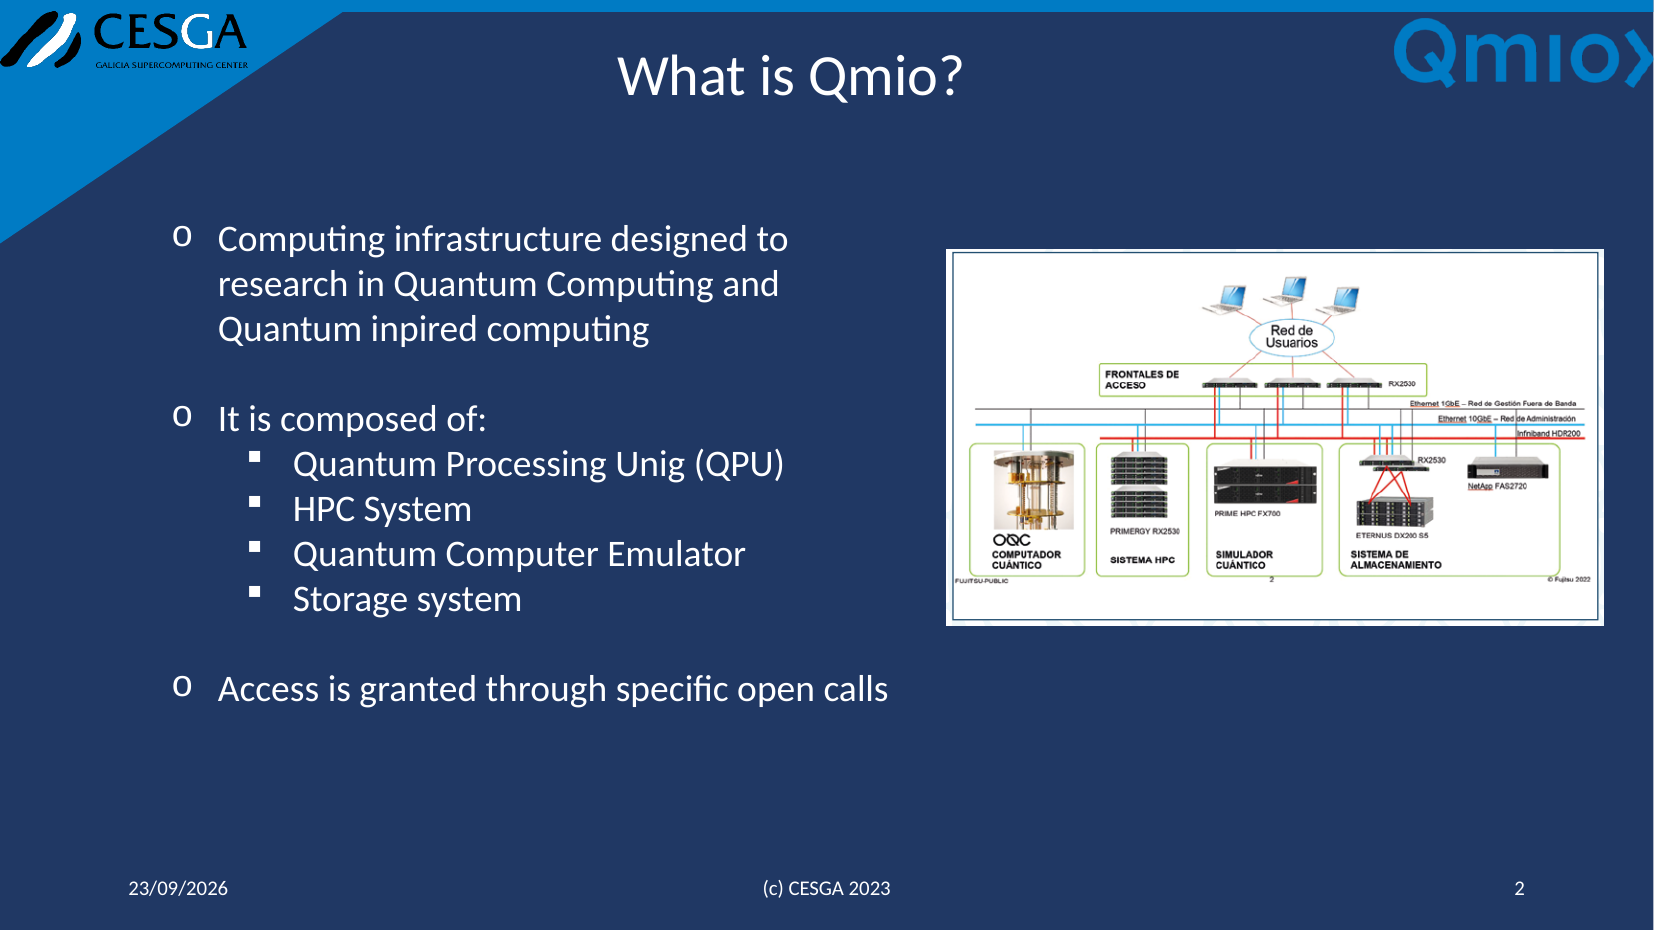

What is Qmio?
Computing infrastructure designed to research in Quantum Computing and Quantum inpired computing
It is composed of:
Quantum Processing Unig (QPU)
HPC System
Quantum Computer Emulator
Storage system
Access is granted through specific open calls
(c) CESGA 2023